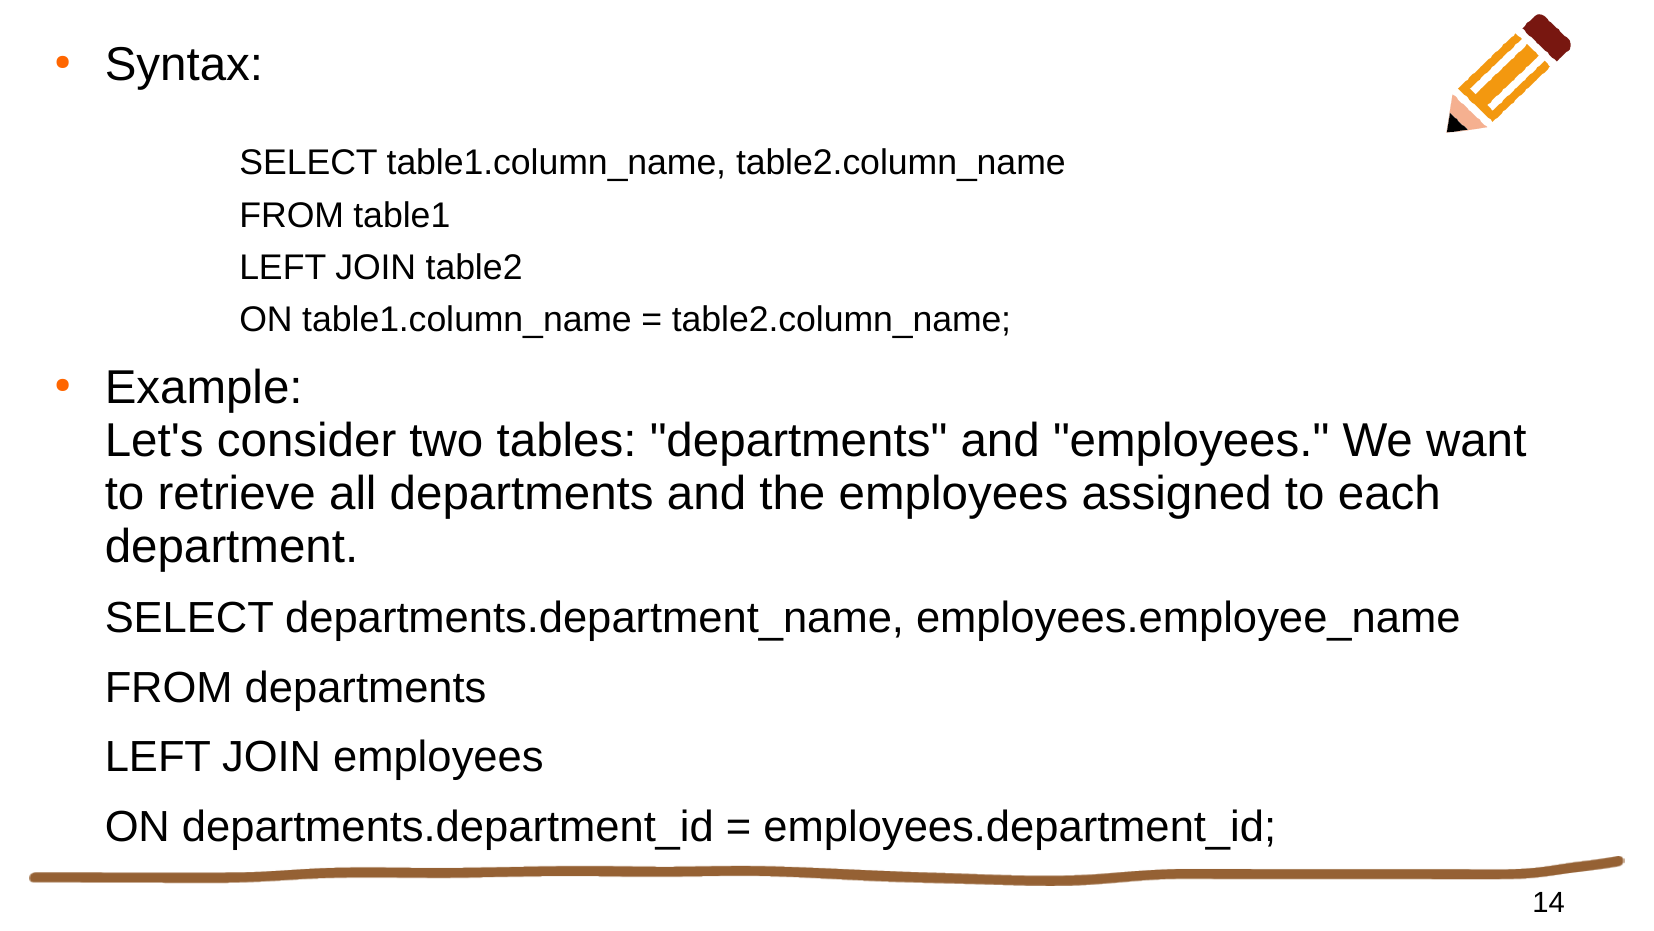

# Syntax:
SELECT table1.column_name, table2.column_name
FROM table1
LEFT JOIN table2
ON table1.column_name = table2.column_name;
Example:
Let's consider two tables: "departments" and "employees." We want to retrieve all departments and the employees assigned to each department.
SELECT departments.department_name, employees.employee_name
FROM departments
LEFT JOIN employees
ON departments.department_id = employees.department_id;
14